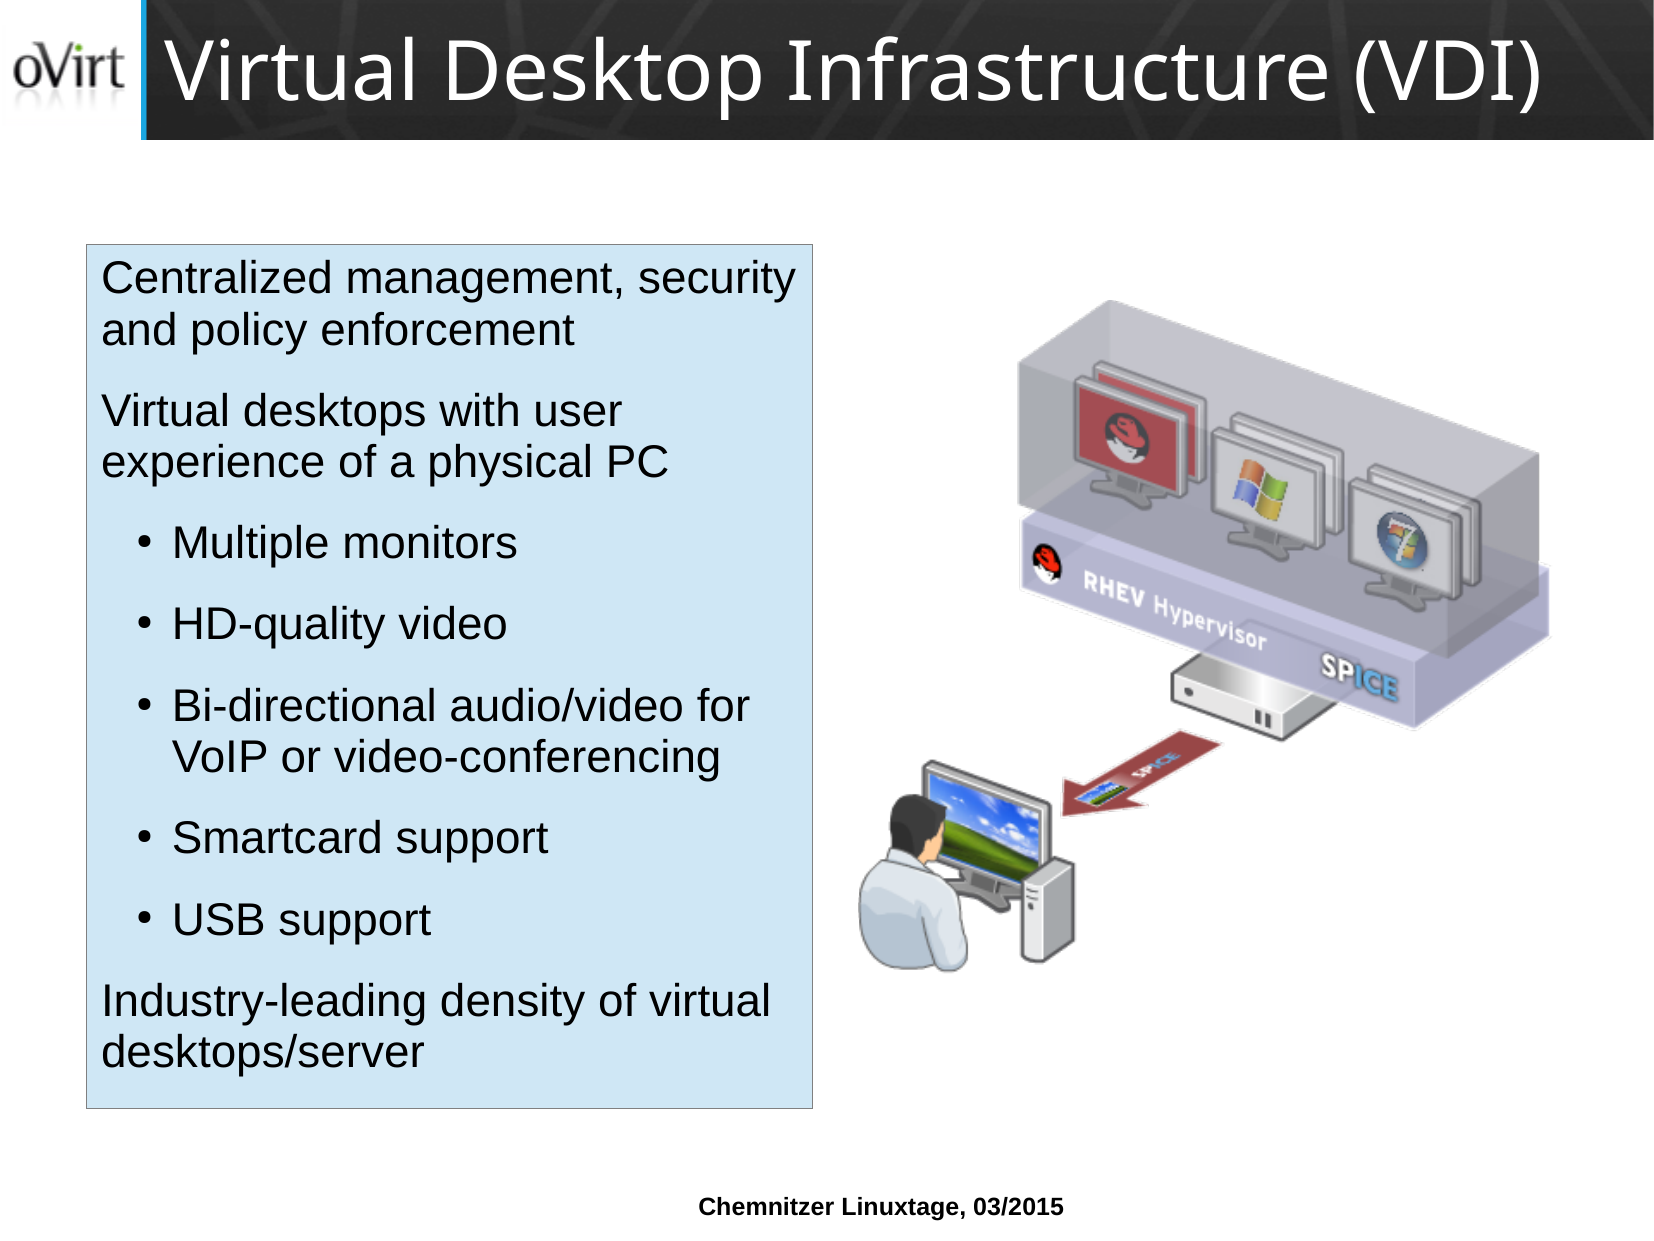

# Virtual Desktop Infrastructure (VDI)
Centralized management, security and policy enforcement
Virtual desktops with user experience of a physical PC
Multiple monitors
HD-quality video
Bi-directional audio/video for VoIP or video-conferencing
Smartcard support
USB support
Industry-leading density of virtual desktops/server